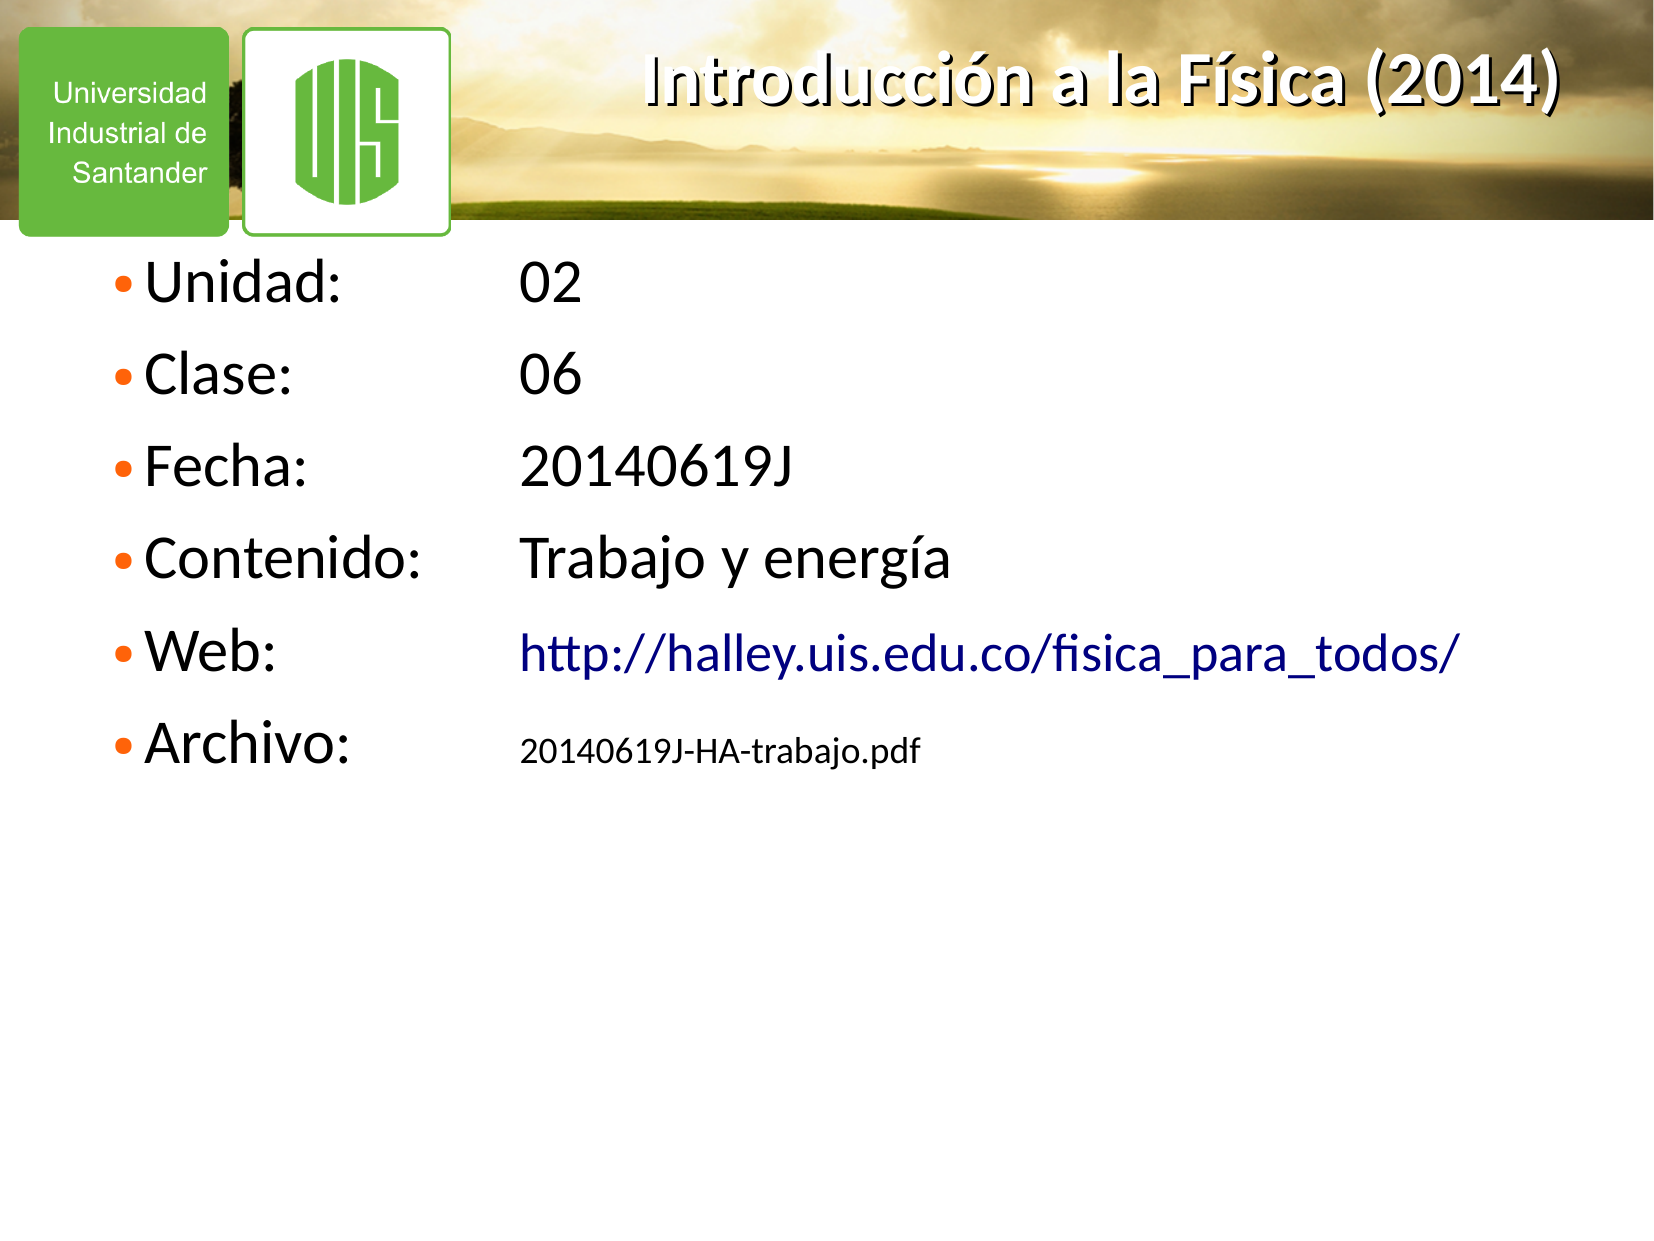

# Introducción a la Física (2014)
Unidad:			02
Clase:				06
Fecha:			20140619J
Contenido:		Trabajo y energía
Web:				http://halley.uis.edu.co/fisica_para_todos/
Archivo:			20140619J-HA-trabajo.pdf